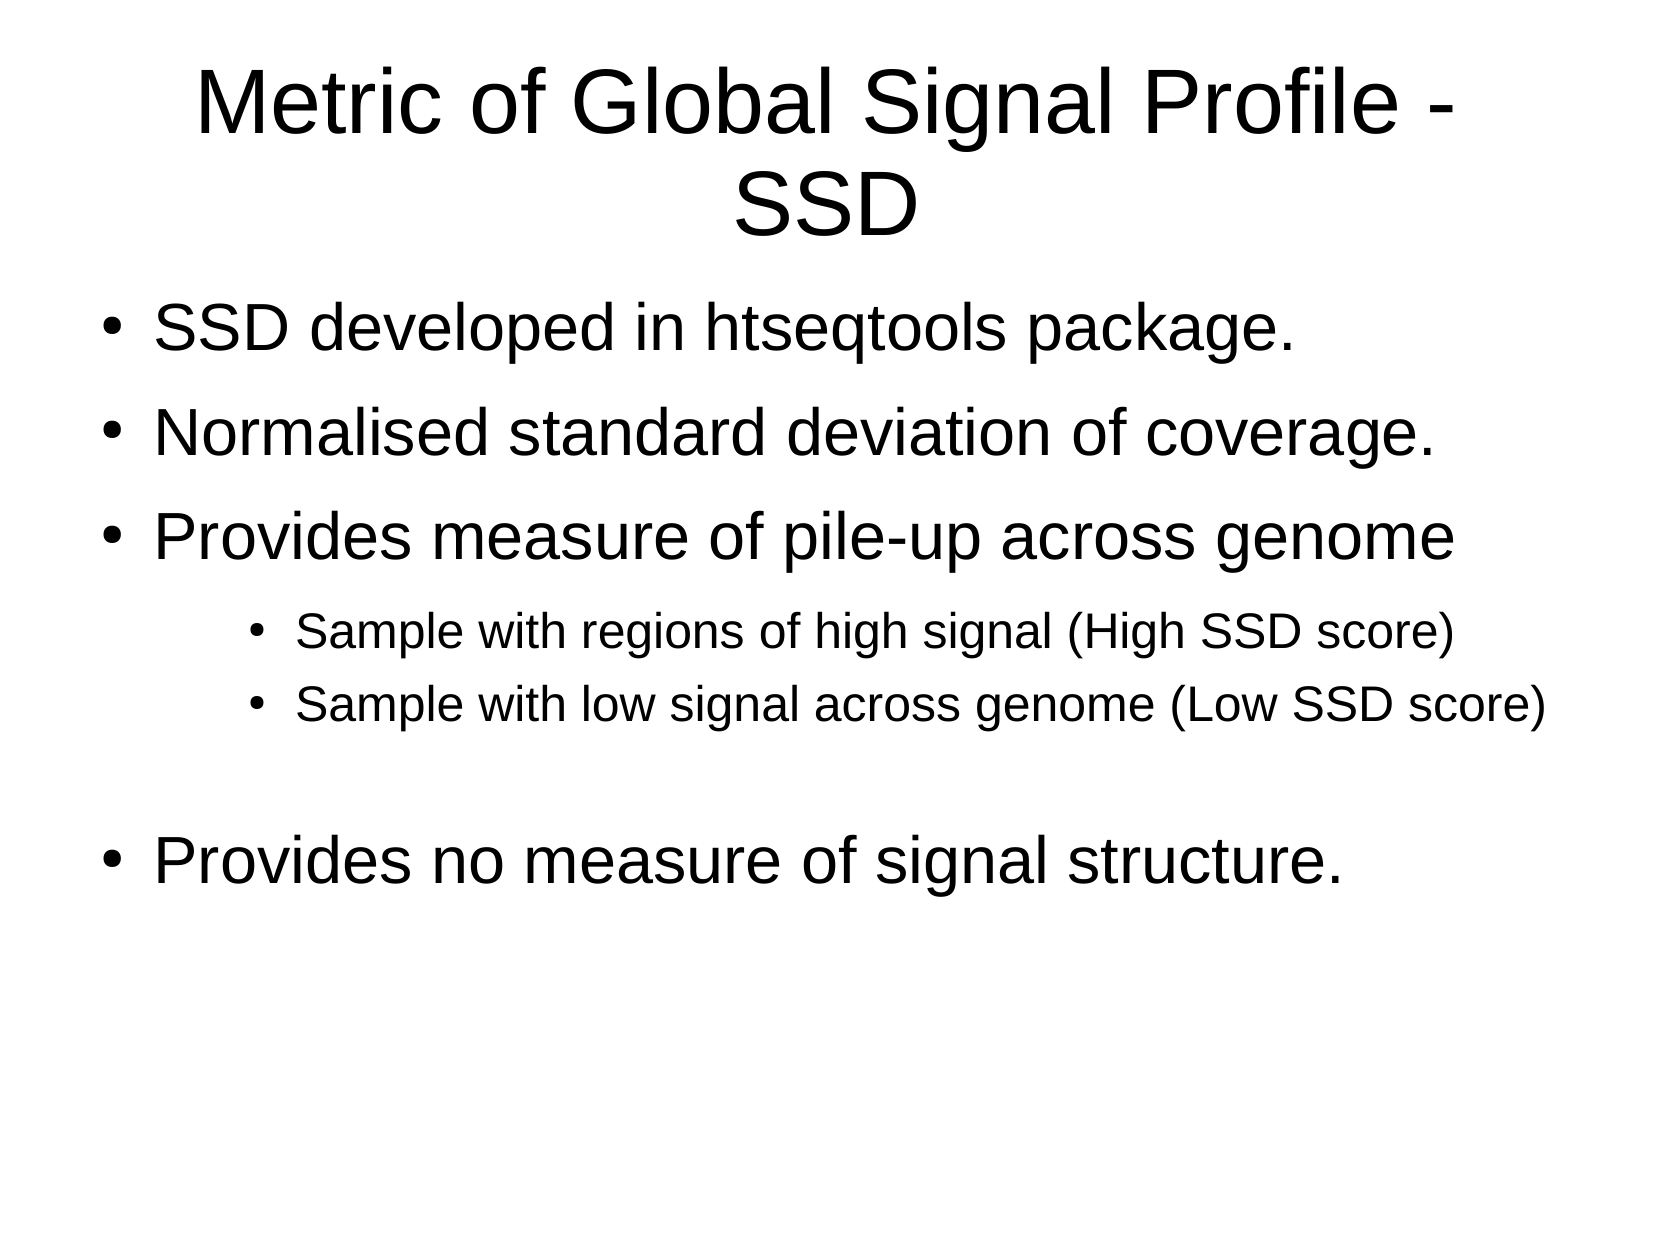

# Metric of Global Signal Profile - SSD
SSD developed in htseqtools package.
Normalised standard deviation of coverage.
Provides measure of pile-up across genome
Sample with regions of high signal (High SSD score)
Sample with low signal across genome (Low SSD score)
Provides no measure of signal structure.